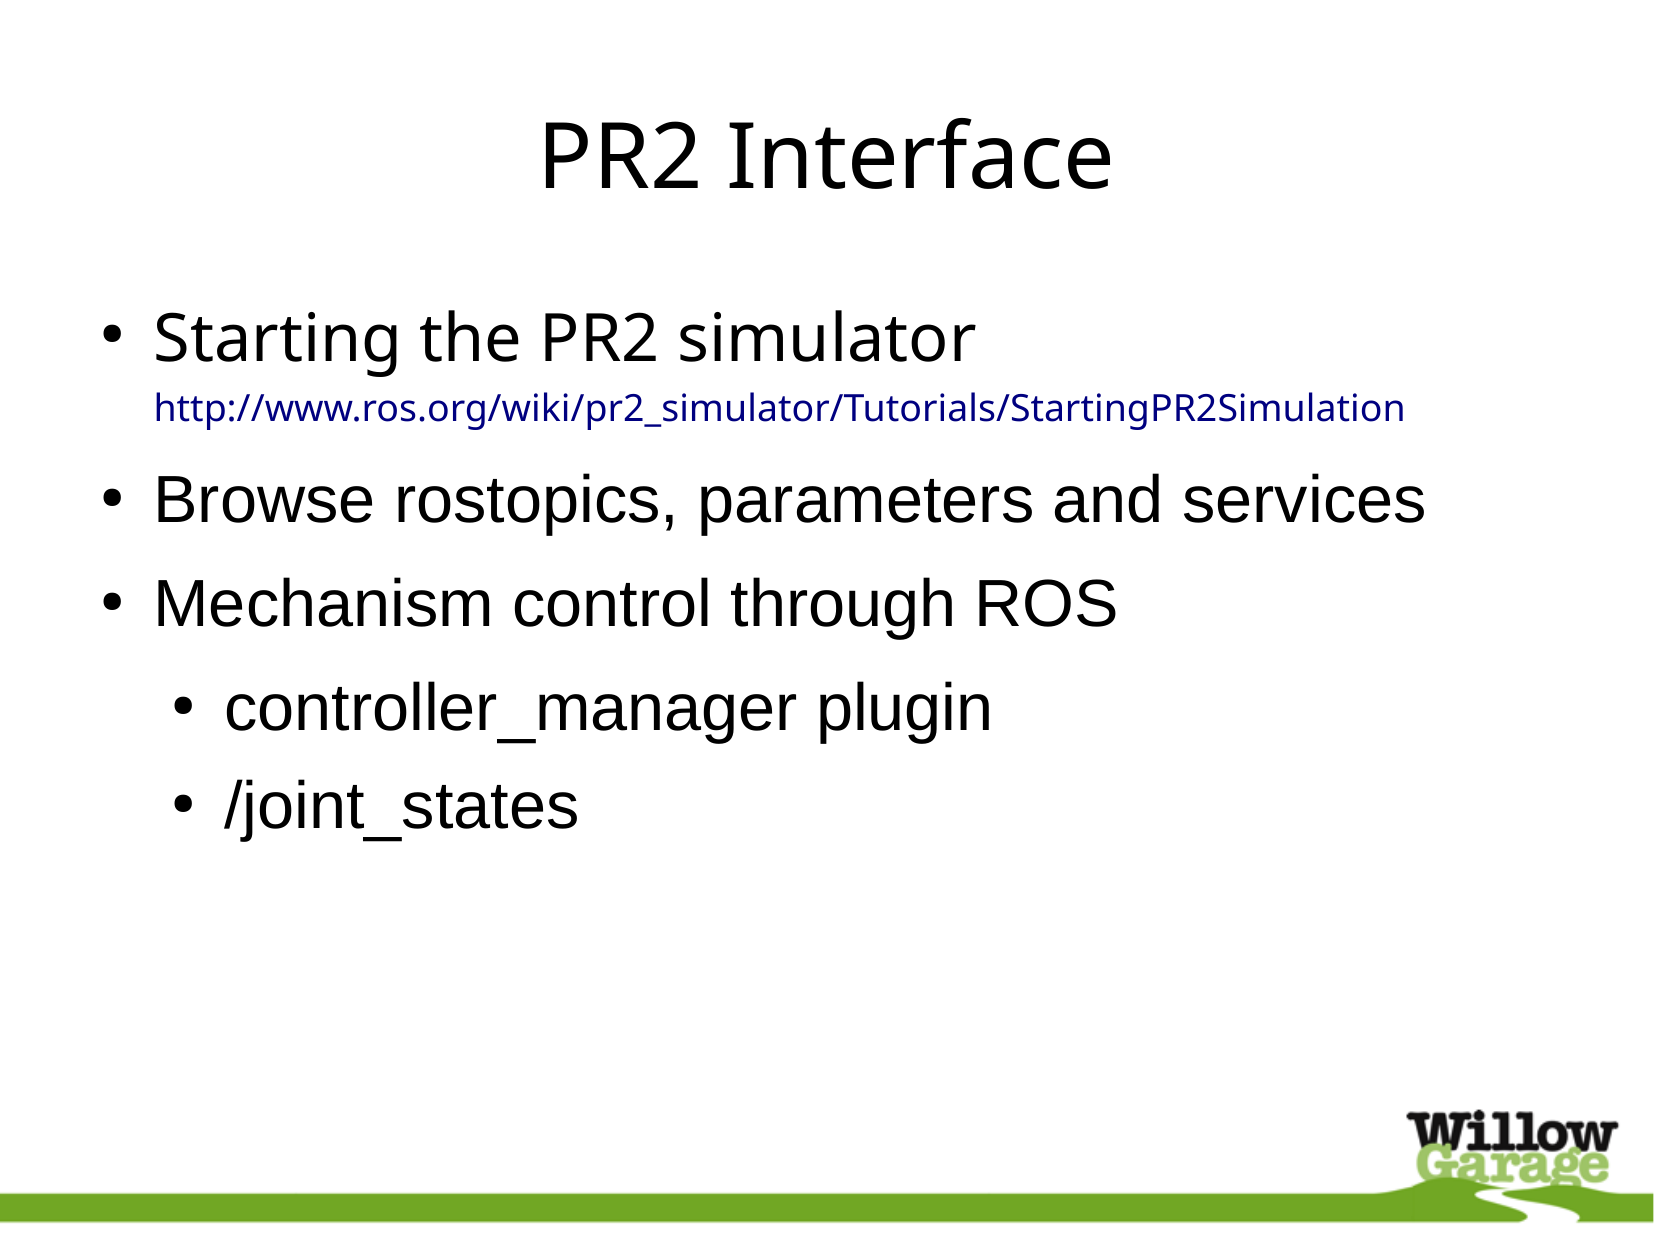

# PR2 Interface
Starting the PR2 simulatorhttp://www.ros.org/wiki/pr2_simulator/Tutorials/StartingPR2Simulation
Browse rostopics, parameters and services
Mechanism control through ROS
controller_manager plugin
/joint_states